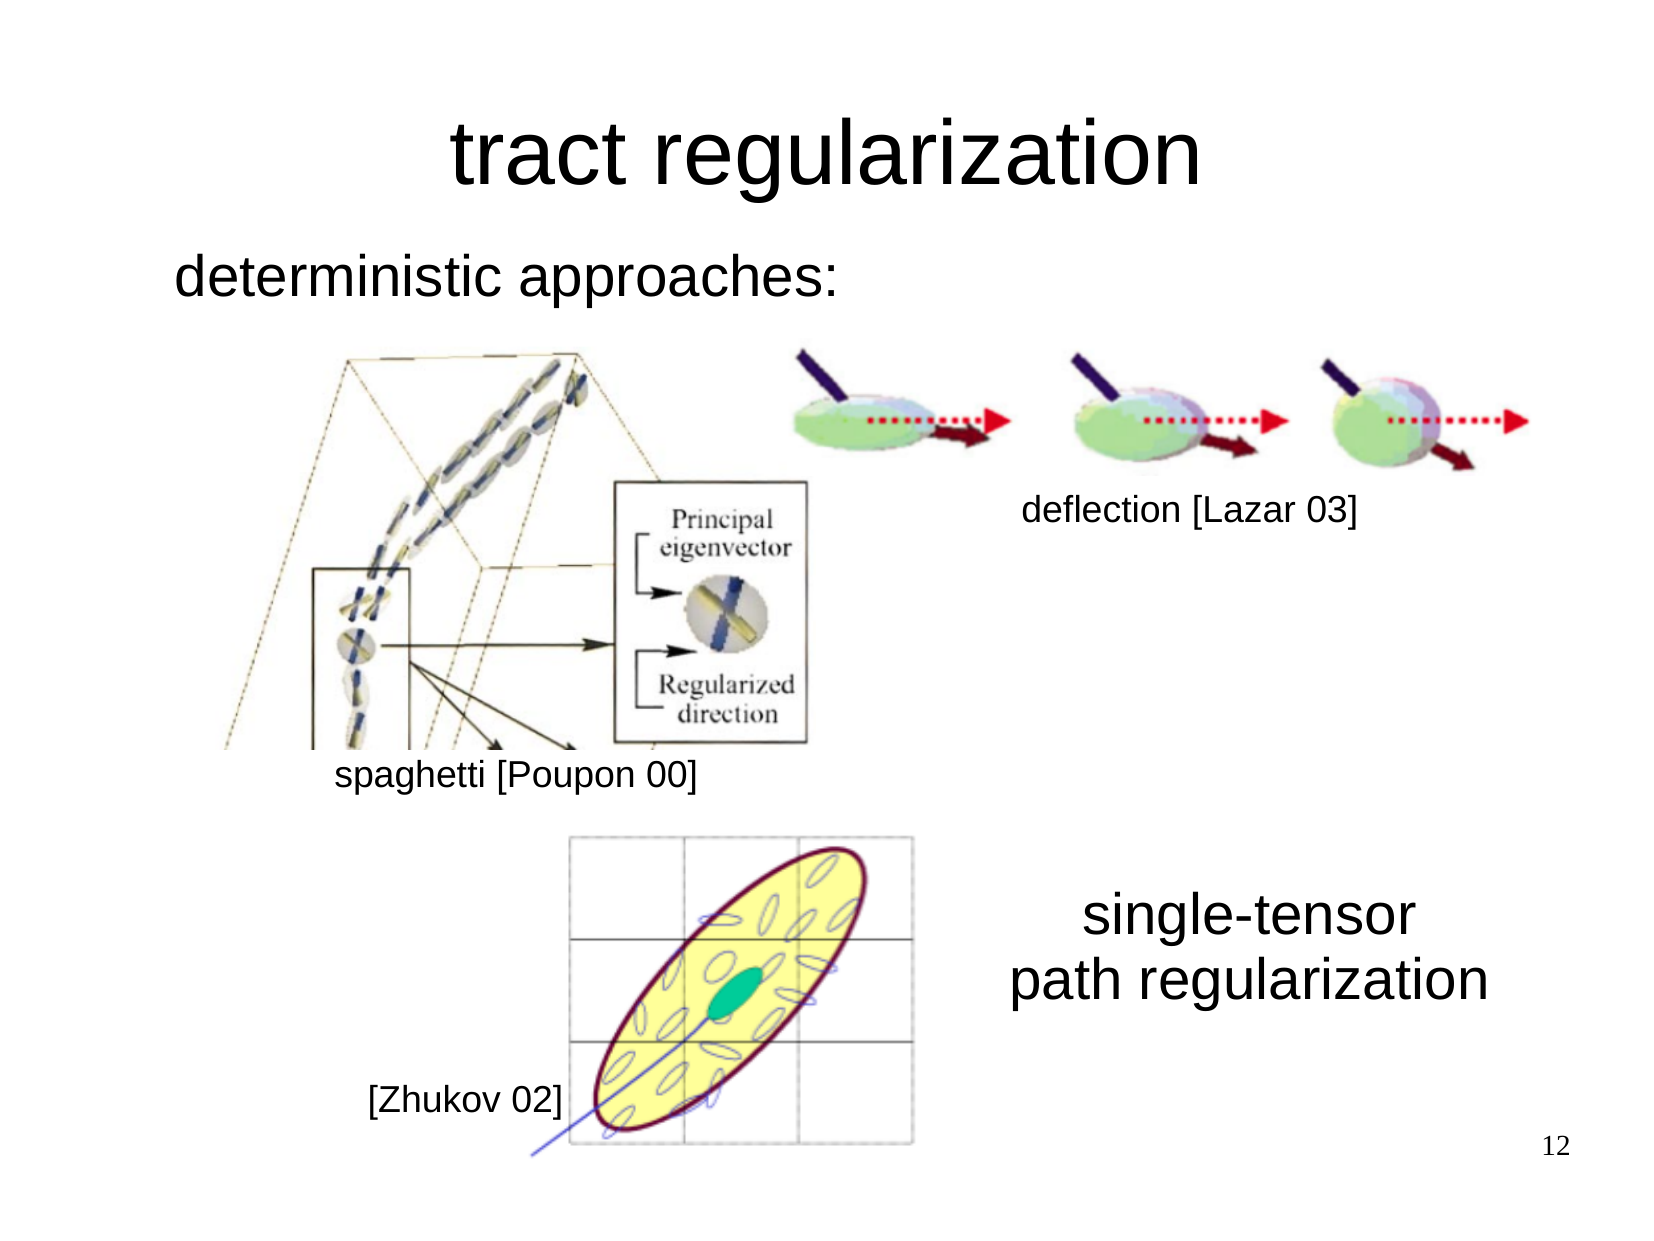

# tract regularization
deterministic approaches:
deflection [Lazar 03]
spaghetti [Poupon 00]
single-tensor
path regularization
[Zhukov 02]
12